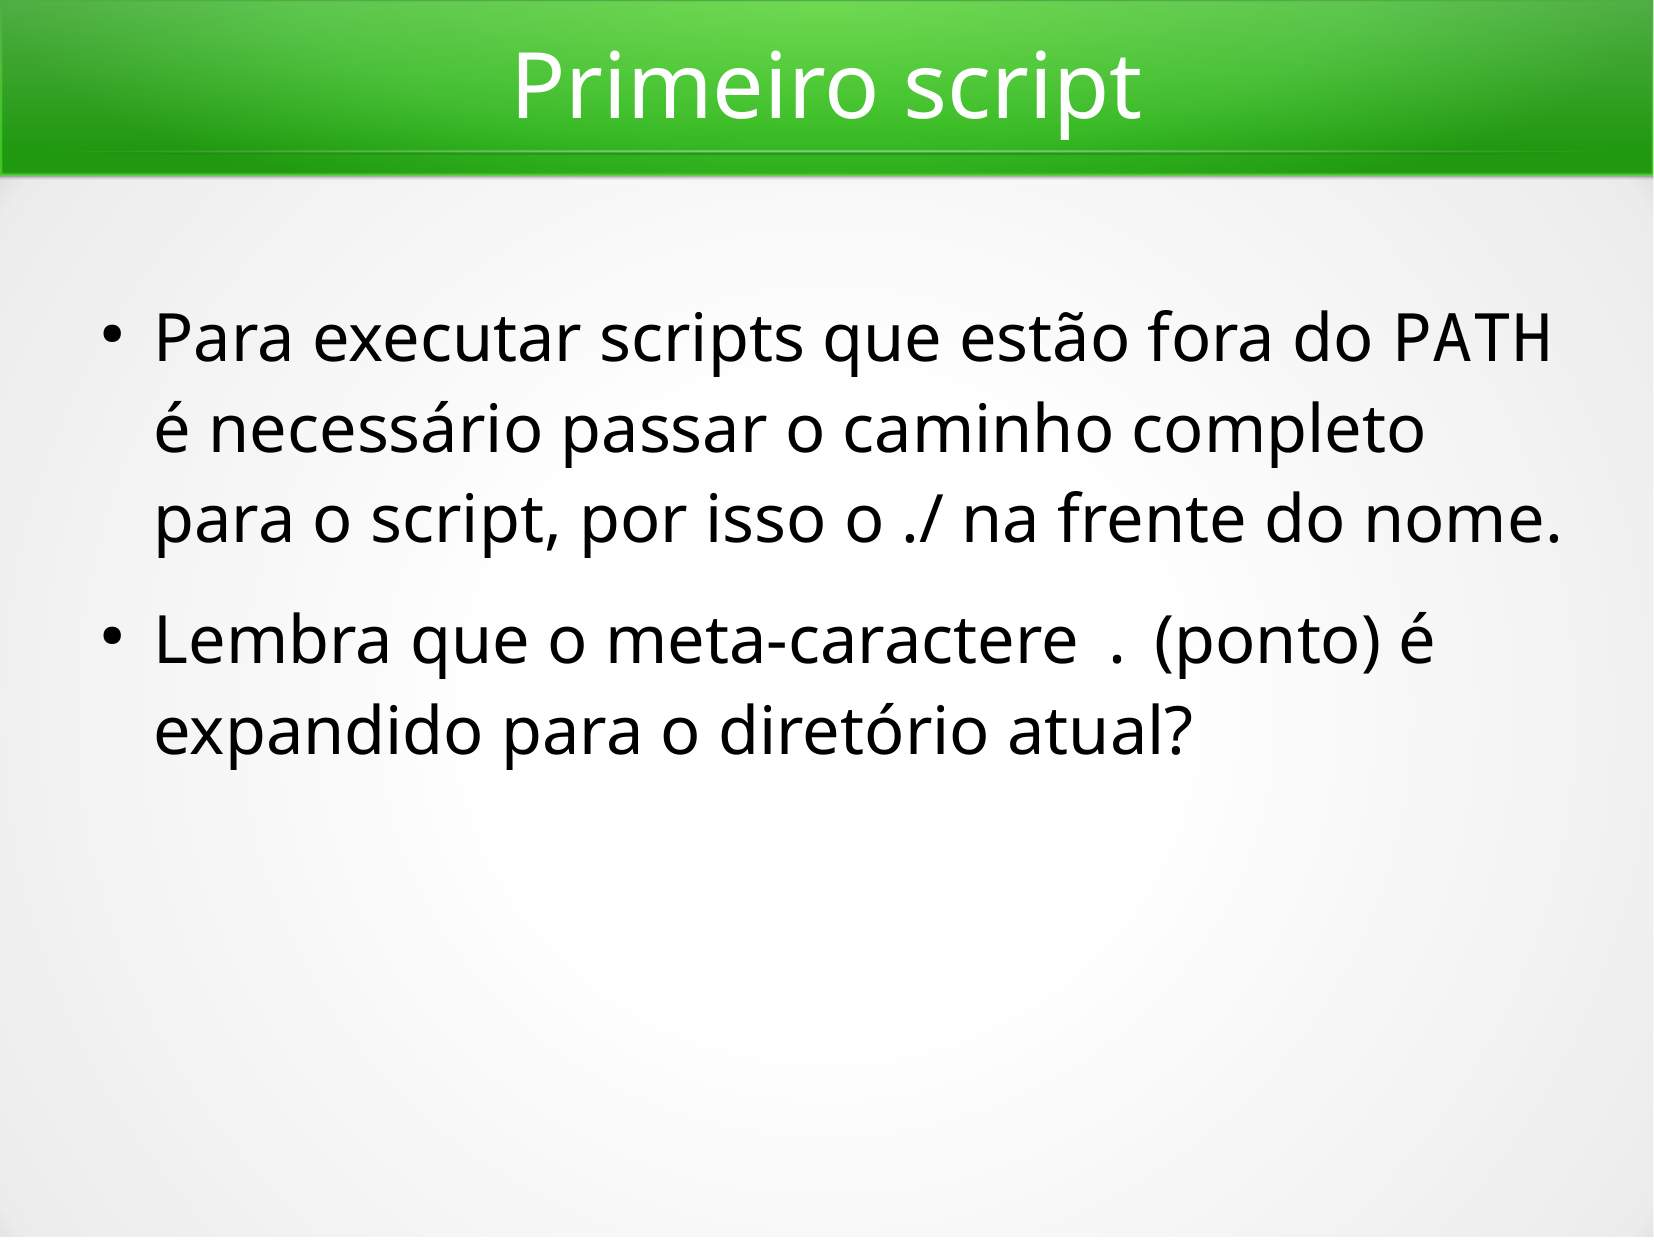

# Primeiro script
Para executar scripts que estão fora do PATH é necessário passar o caminho completo para o script, por isso o ./ na frente do nome.
Lembra que o meta-caractere . (ponto) é expandido para o diretório atual?